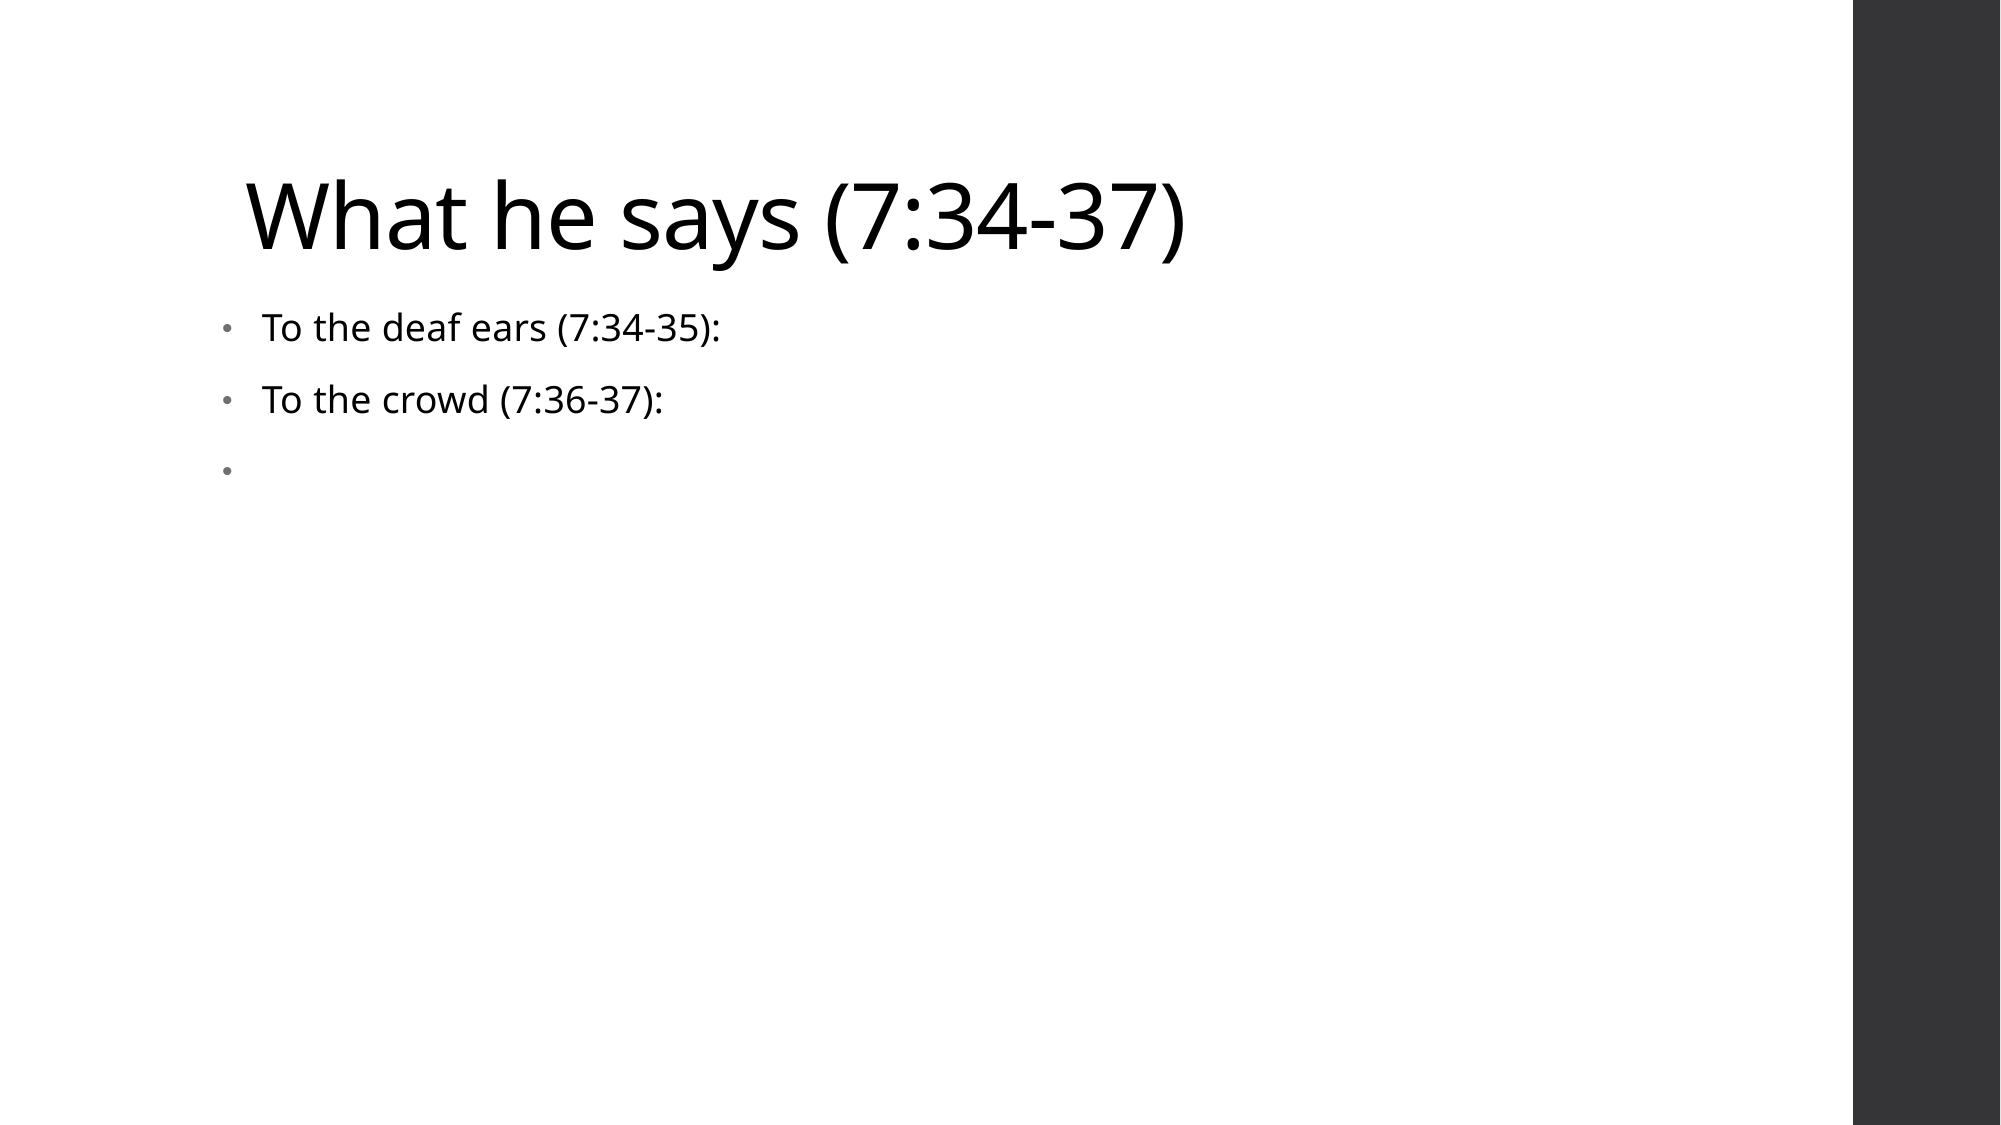

# What he says (7:34-37)
 To the deaf ears (7:34-35):
 To the crowd (7:36-37):